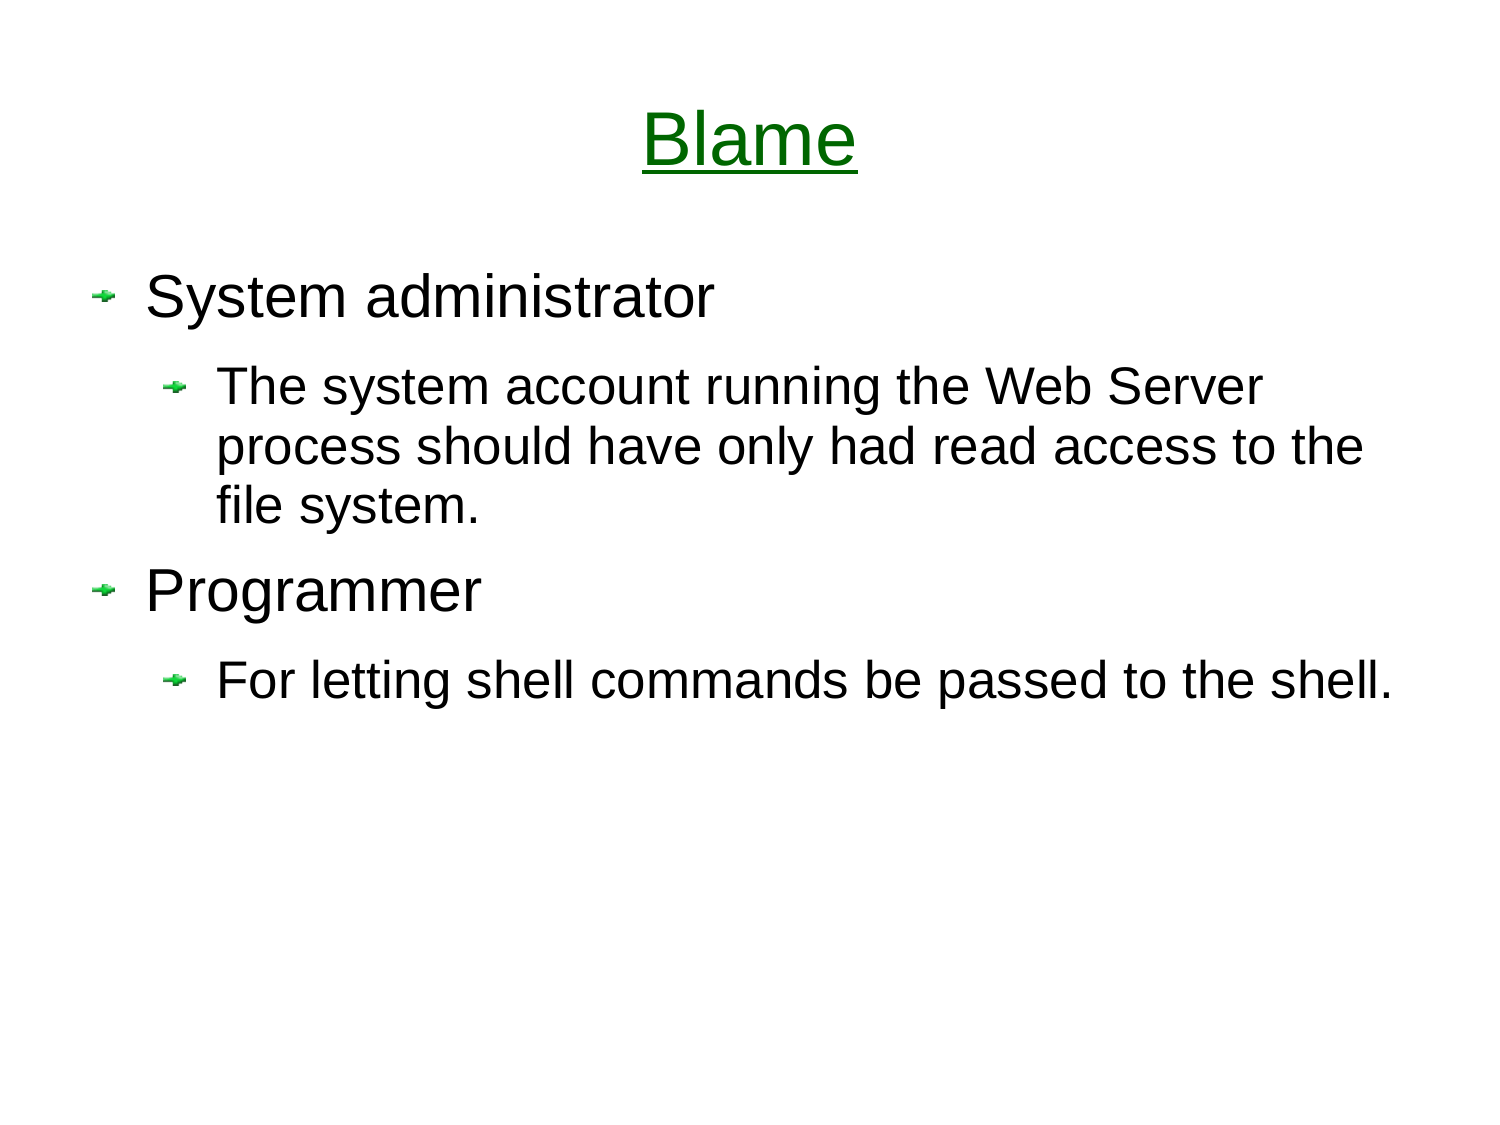

# Blame
System administrator
The system account running the Web Server process should have only had read access to the file system.
Programmer
For letting shell commands be passed to the shell.